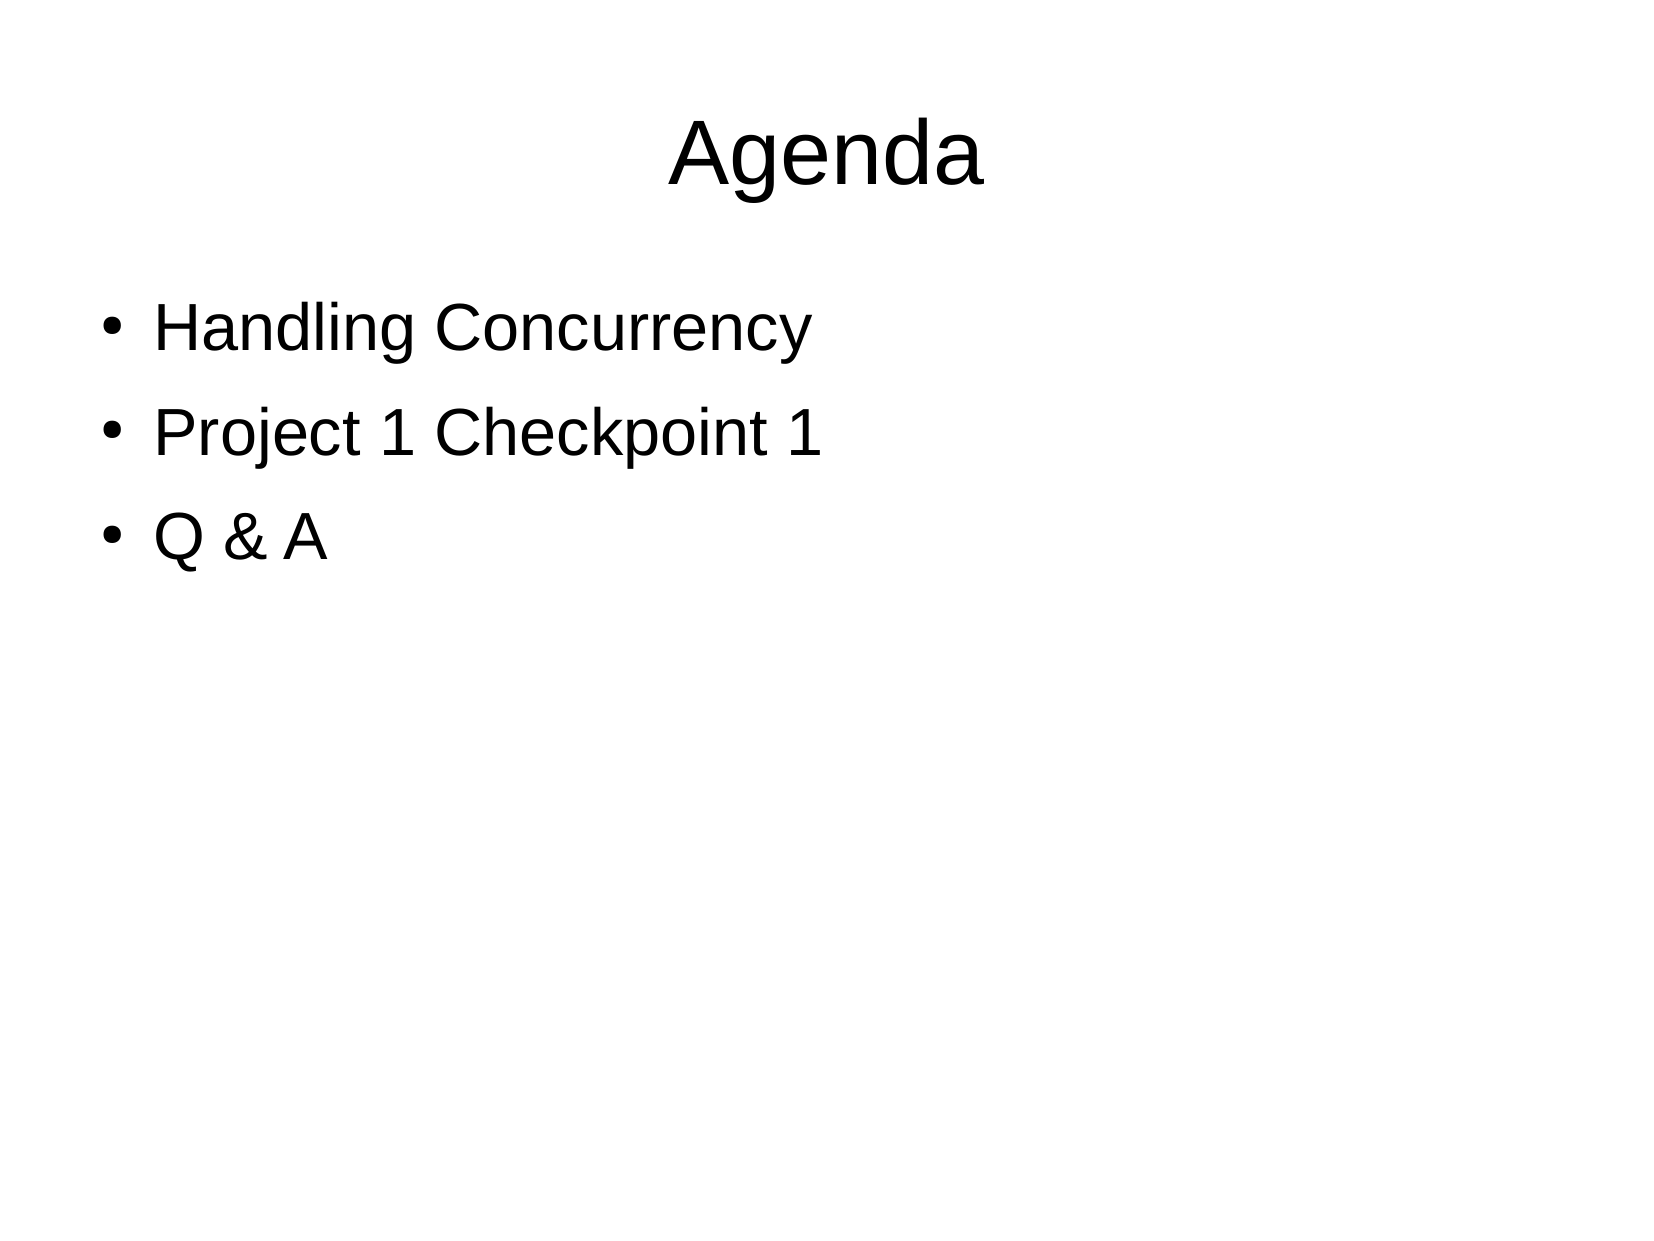

# Agenda
Handling Concurrency
Project 1 Checkpoint 1
Q & A